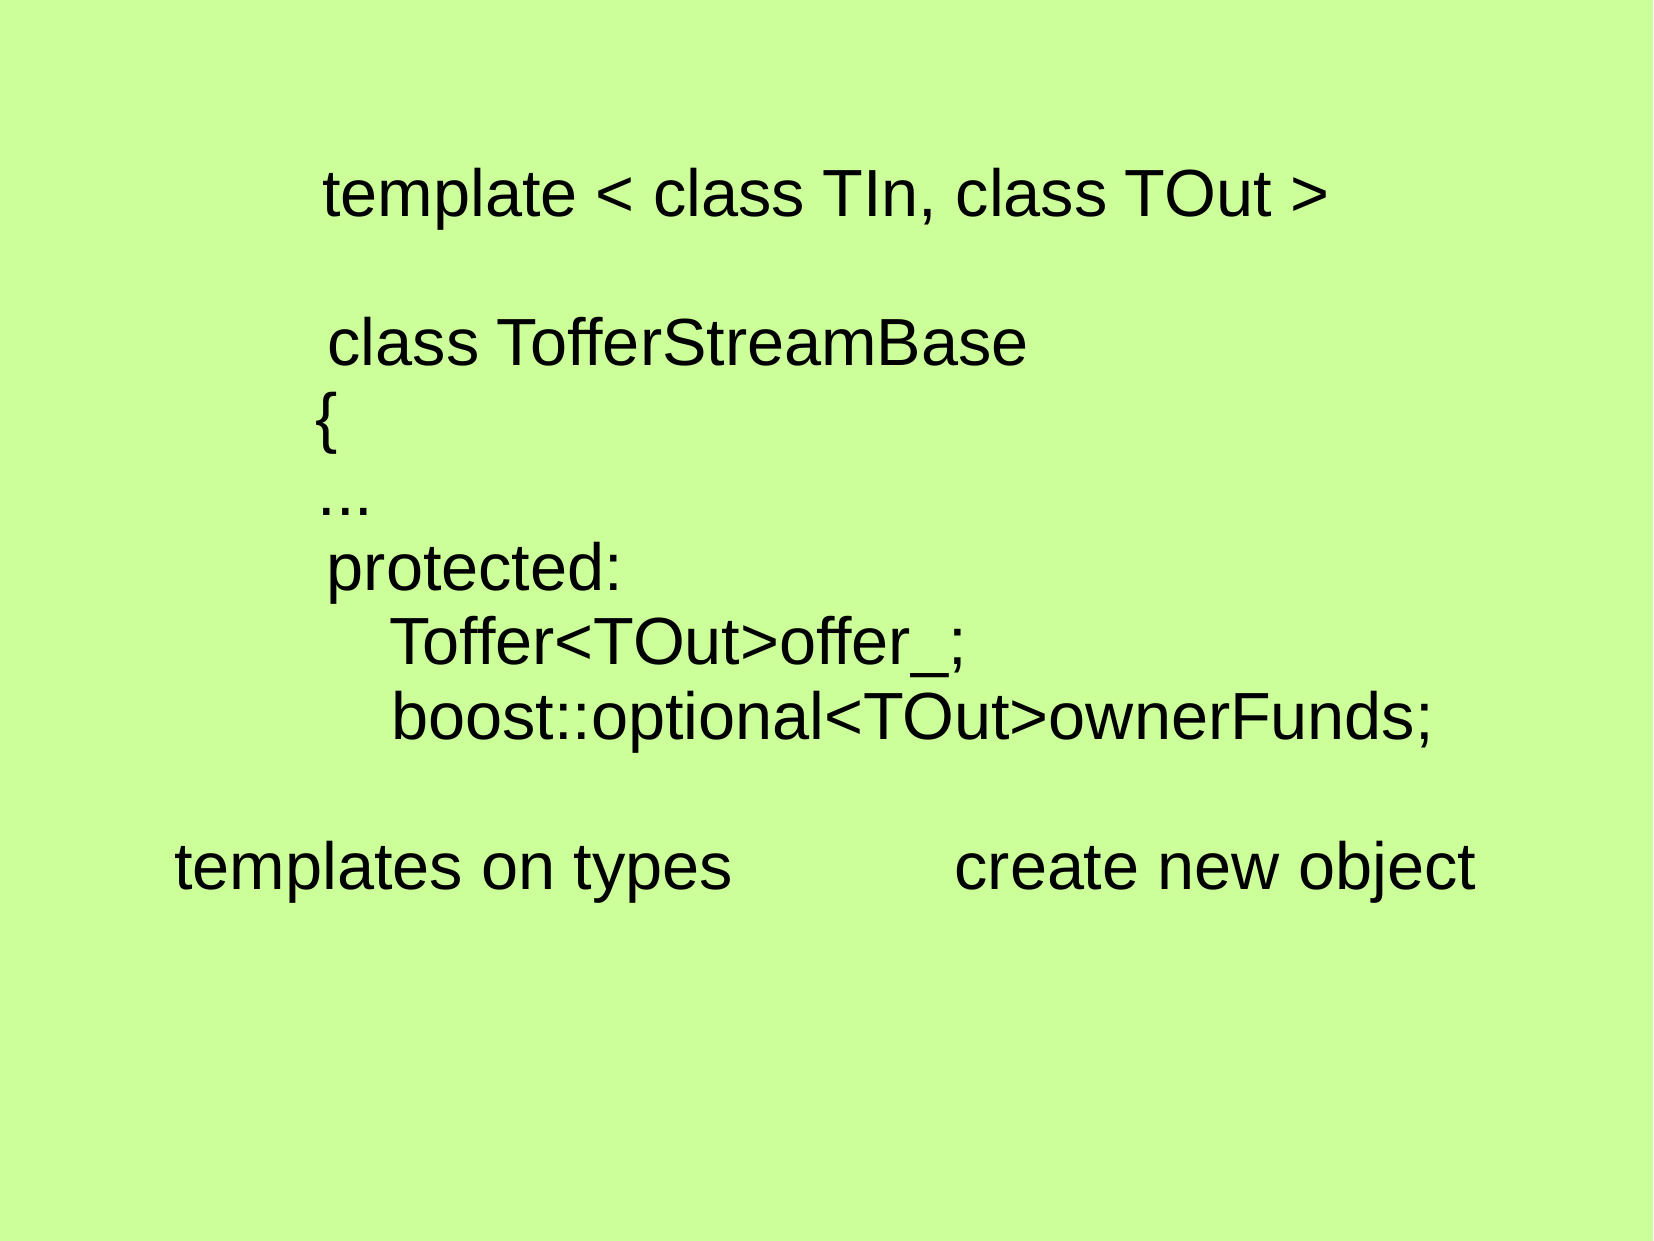

*
# template < class TIn, class TOut >
class TofferStreamBase
{
 ...
protected:
Toffer<TOut>offer_;
 boost::optional<TOut>ownerFunds;
templates on types create new object